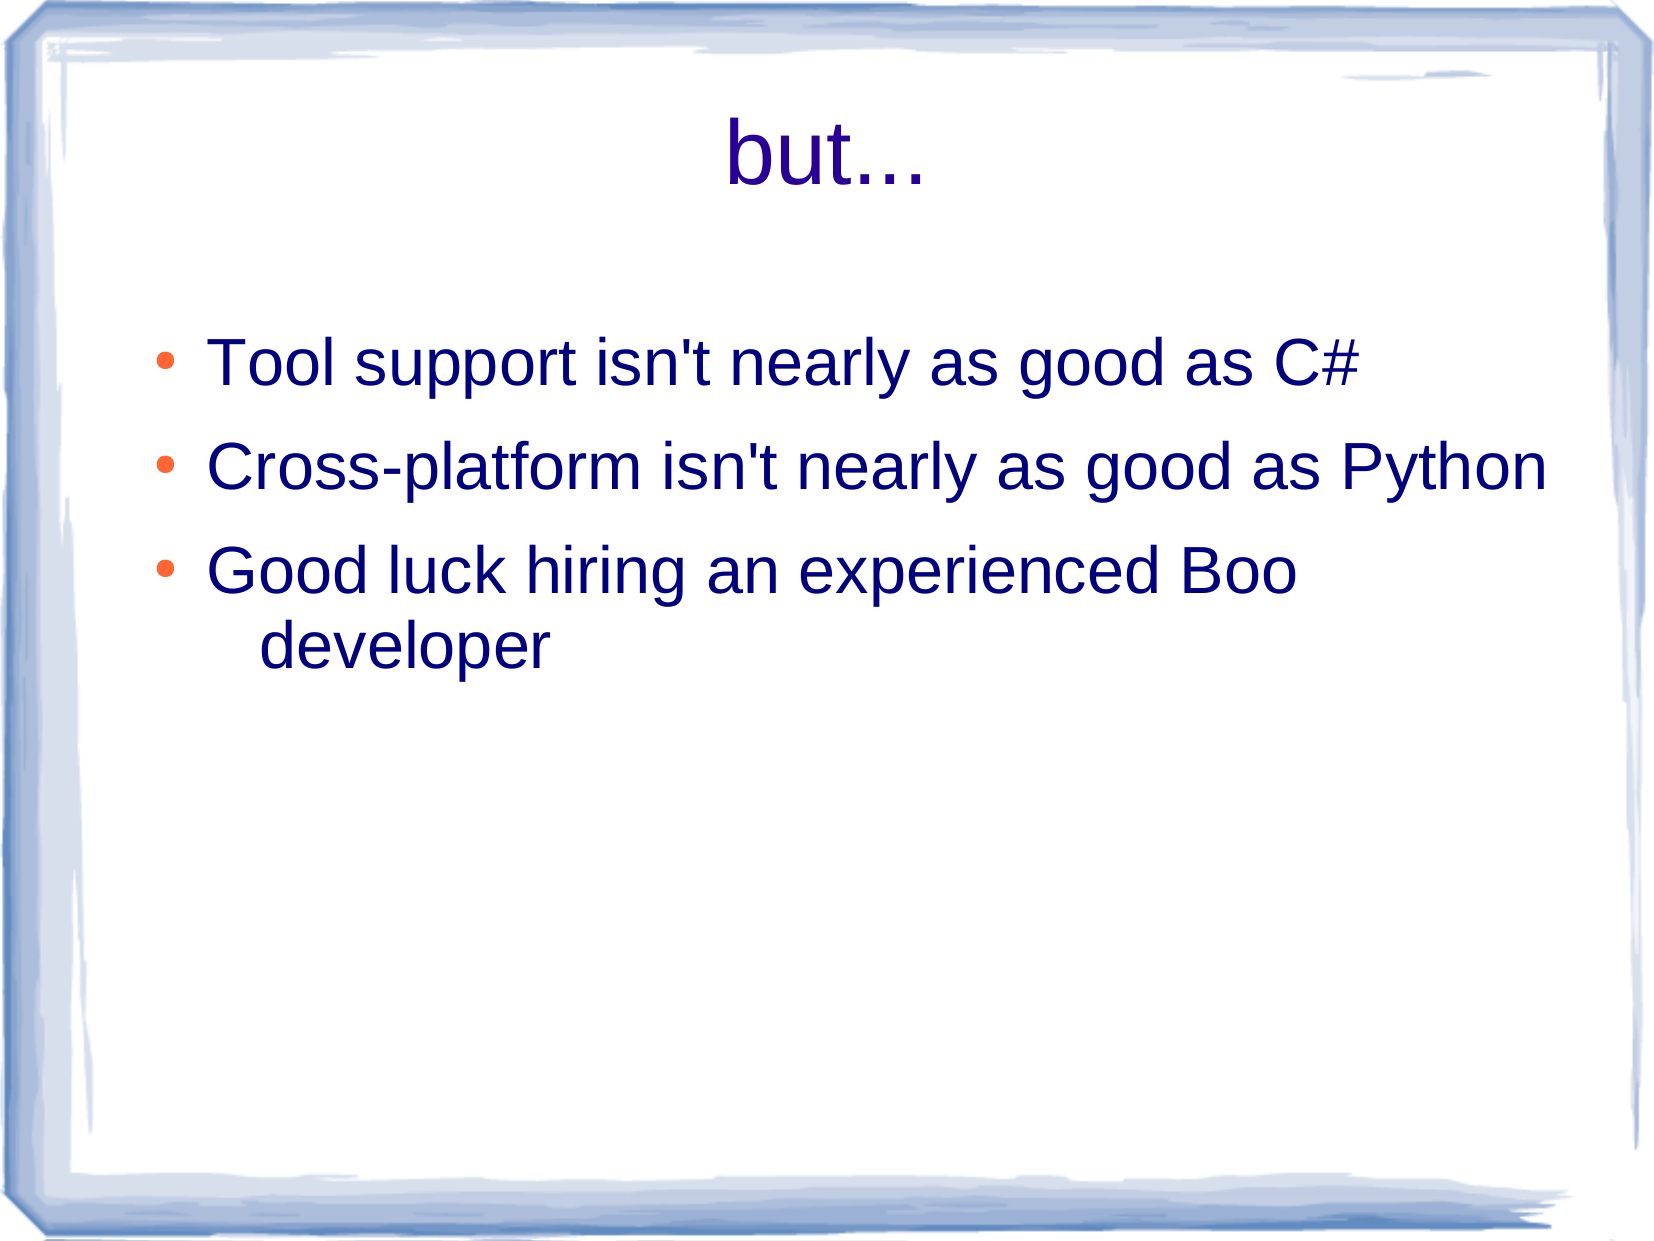

# but...
Tool support isn't nearly as good as C#
Cross-platform isn't nearly as good as Python
Good luck hiring an experienced Boo developer